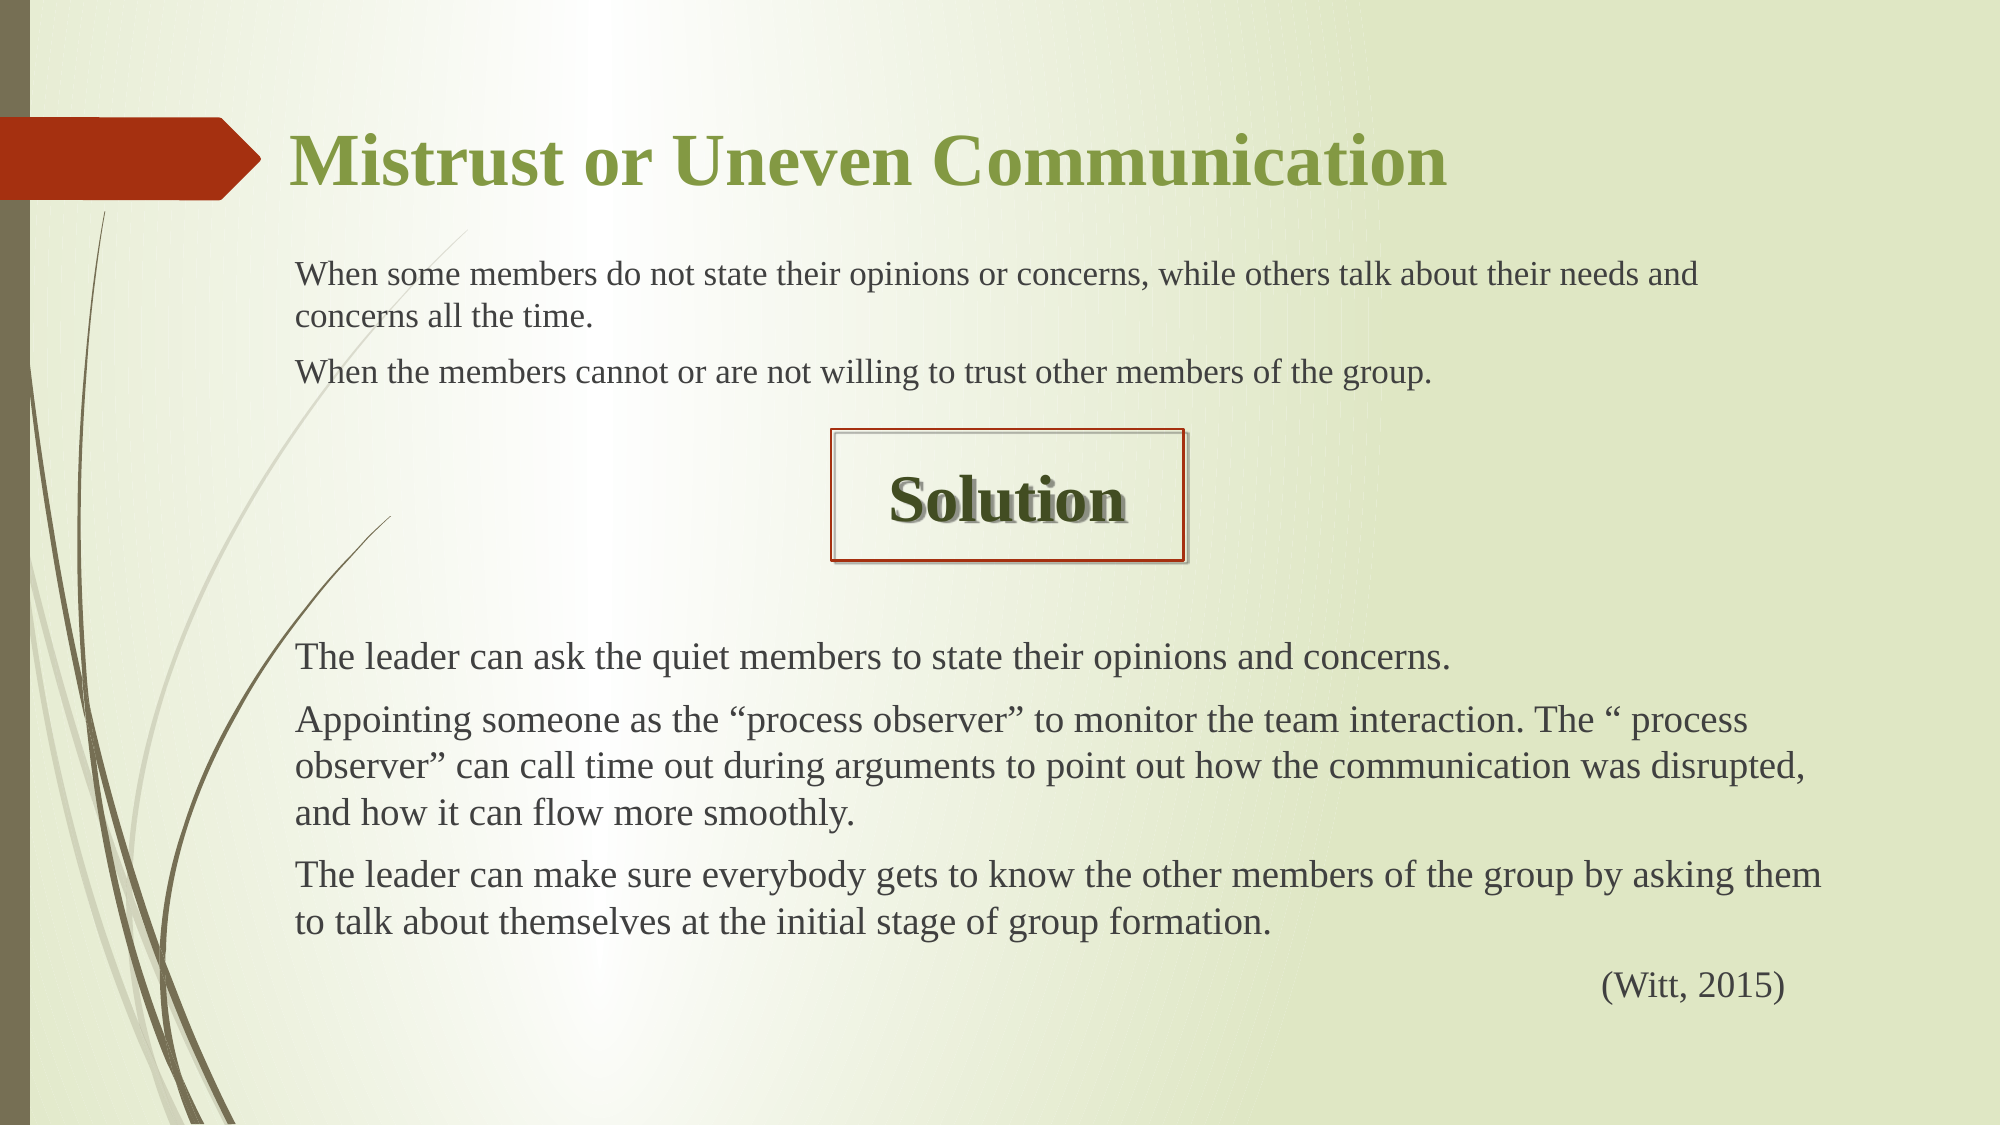

# Mistrust or Uneven Communication
When some members do not state their opinions or concerns, while others talk about their needs and concerns all the time.
When the members cannot or are not willing to trust other members of the group.
Solution
The leader can ask the quiet members to state their opinions and concerns.
Appointing someone as the “process observer” to monitor the team interaction. The “ process observer” can call time out during arguments to point out how the communication was disrupted, and how it can flow more smoothly.
The leader can make sure everybody gets to know the other members of the group by asking them to talk about themselves at the initial stage of group formation.
 (Witt, 2015)